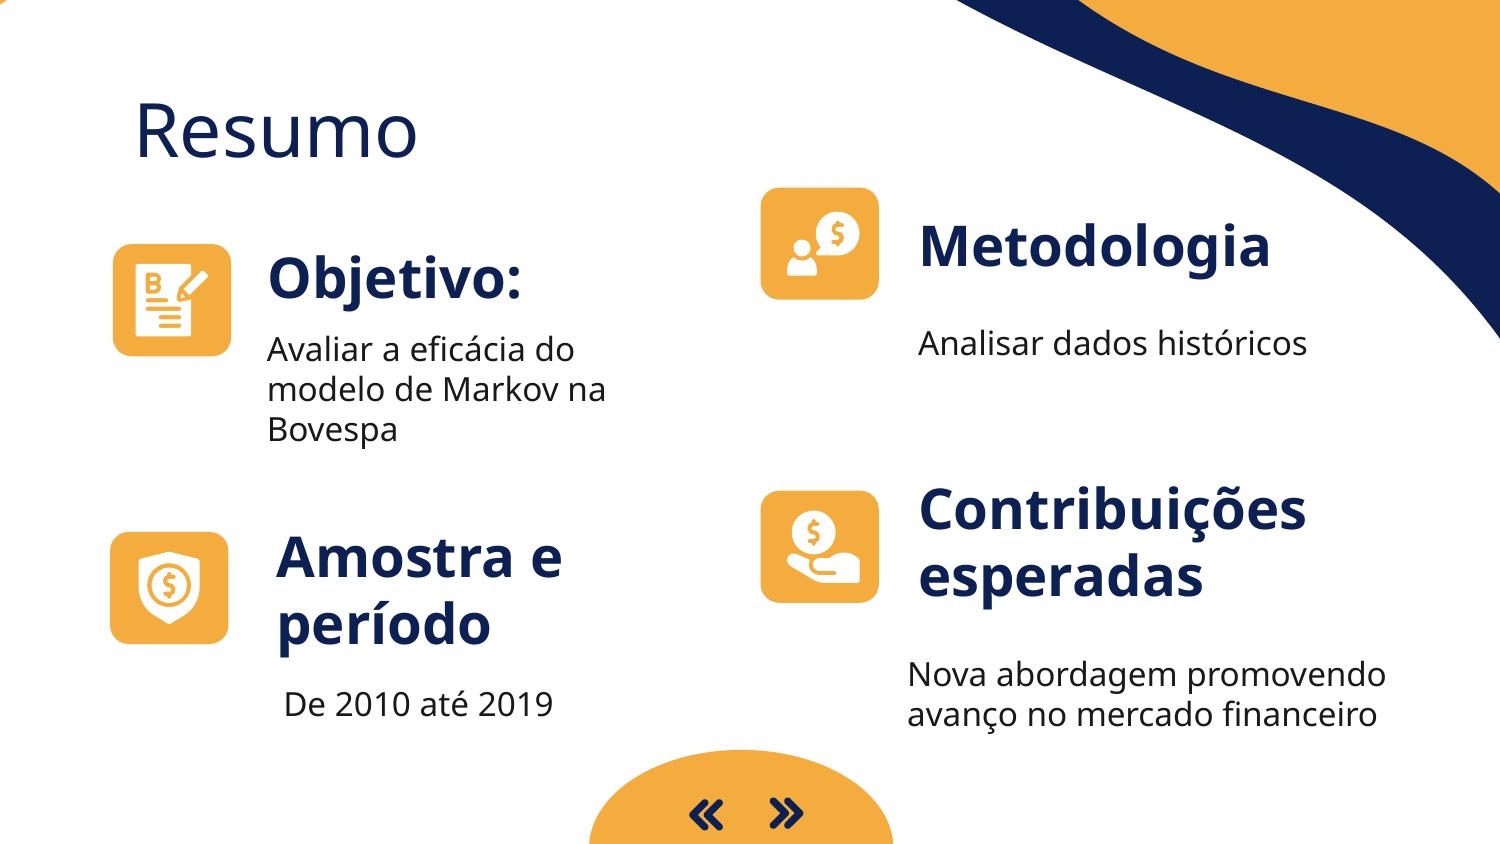

# Resumo
Metodologia
Objetivo:
Analisar dados históricos
Avaliar a eficácia do modelo de Markov na Bovespa
Contribuições esperadas
Amostra e período
Nova abordagem promovendo avanço no mercado financeiro
De 2010 até 2019